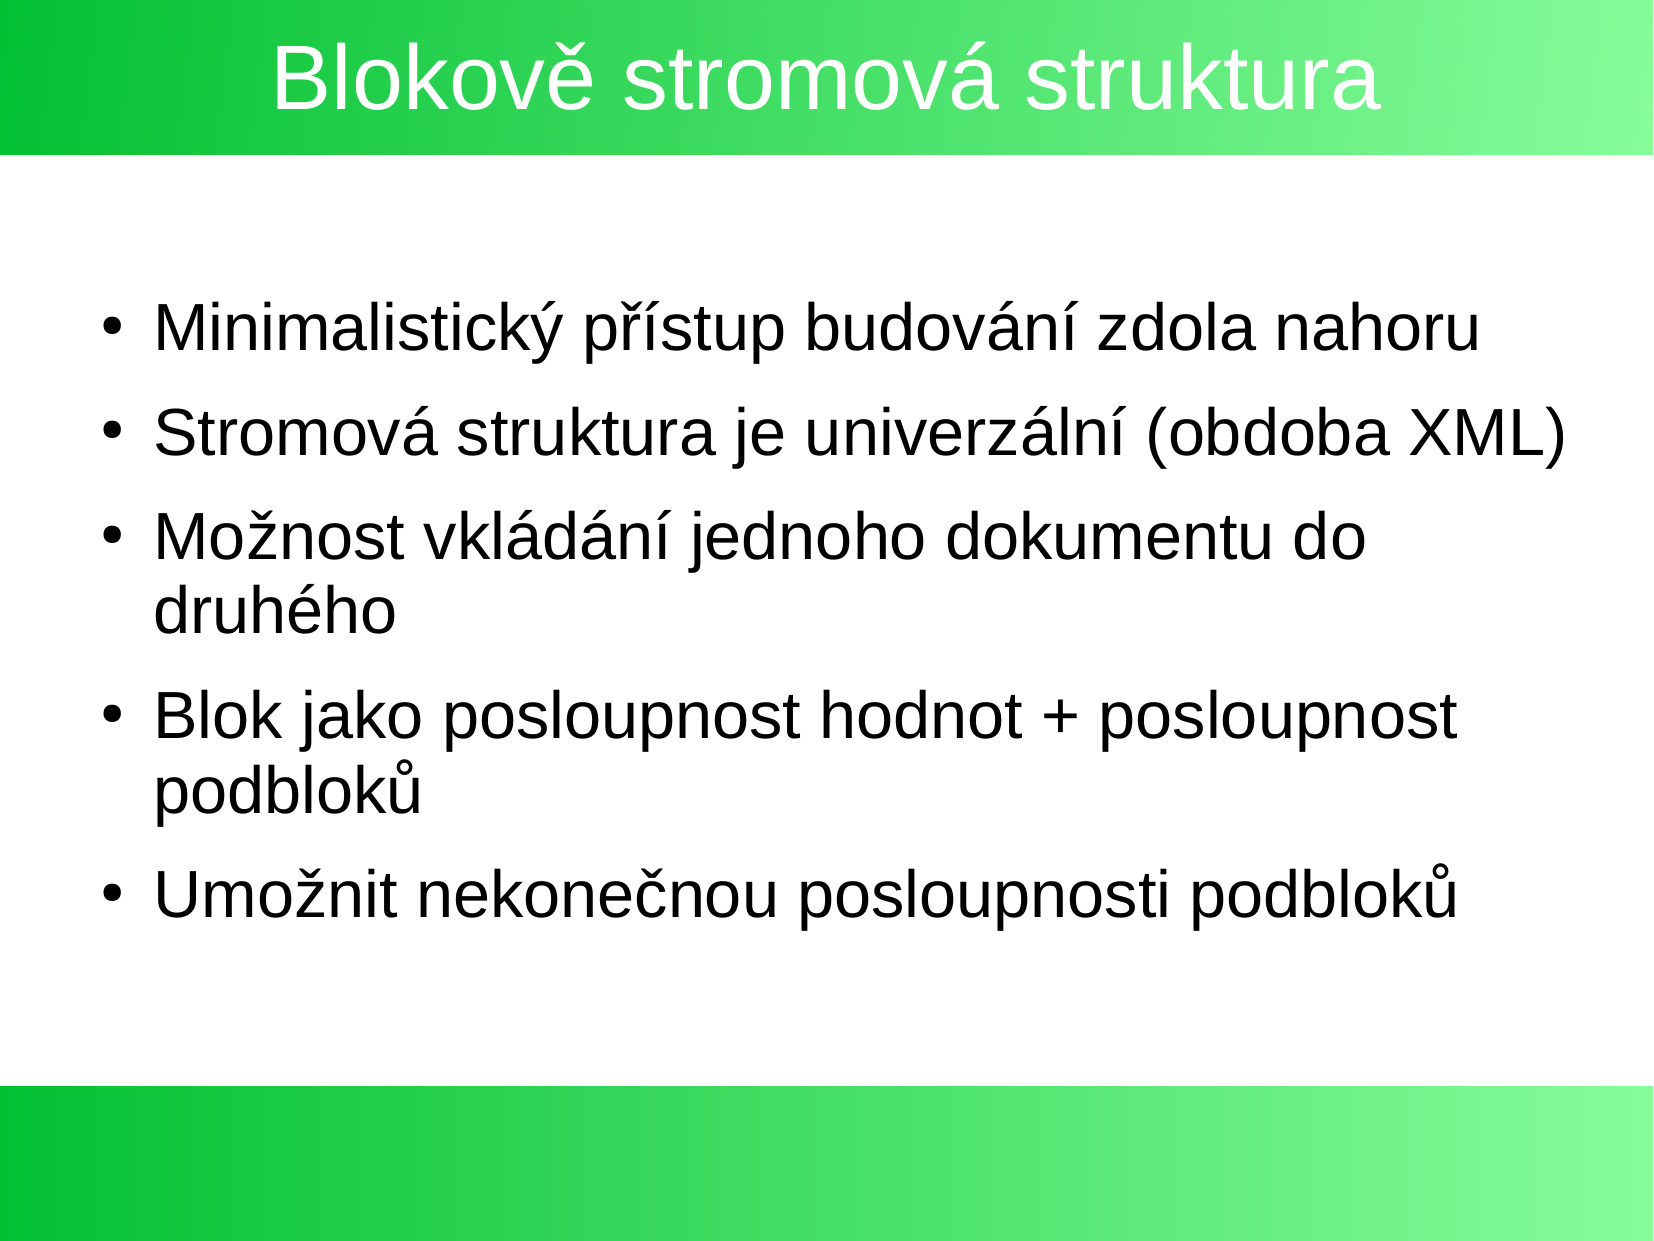

# Blokově stromová struktura
Minimalistický přístup budování zdola nahoru
Stromová struktura je univerzální (obdoba XML)
Možnost vkládání jednoho dokumentu do druhého
Blok jako posloupnost hodnot + posloupnost podbloků
Umožnit nekonečnou posloupnosti podbloků